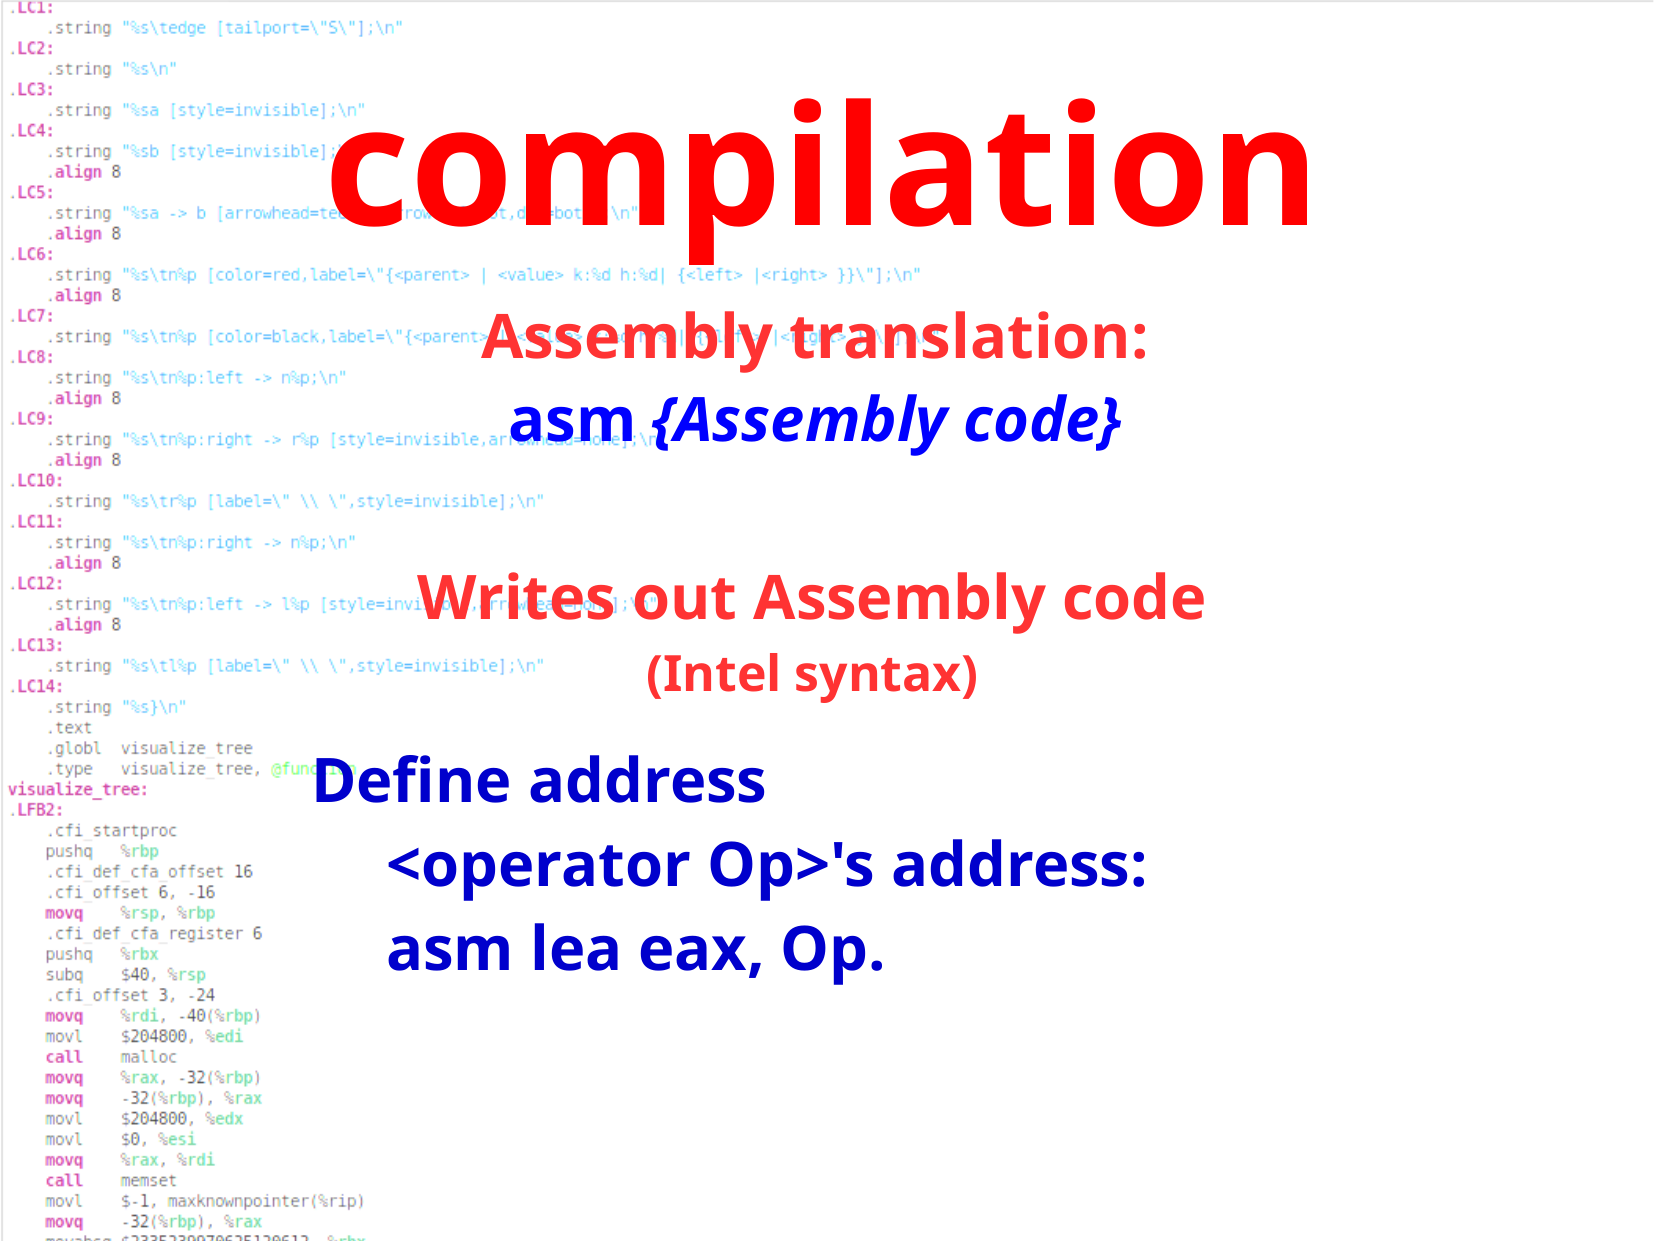

compilation
Assembly translation:
asm {Assembly code}
Writes out Assembly code
(Intel syntax)
Define address
	<operator Op>'s address:
	asm lea eax, Op.